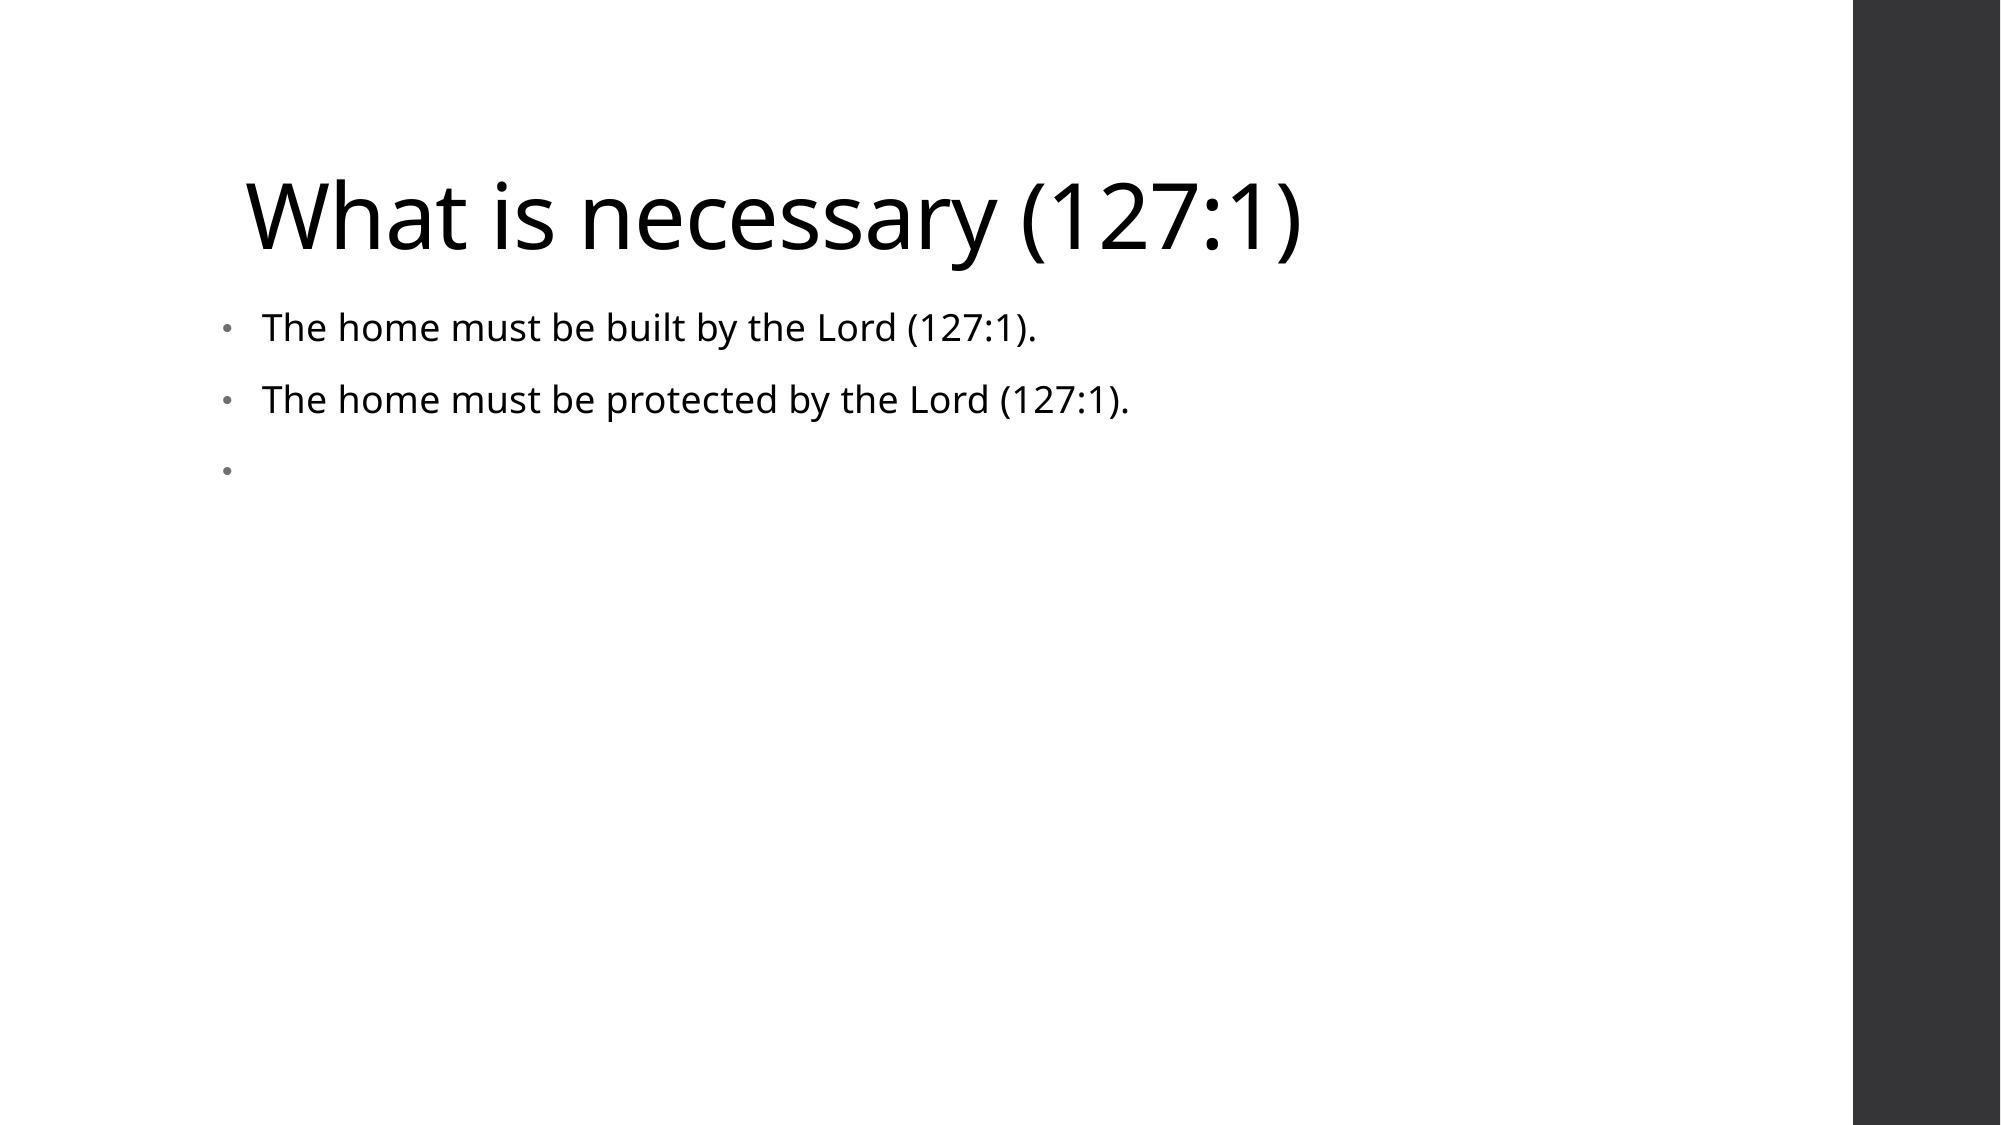

# What is necessary (127:1)
 The home must be built by the Lord (127:1).
 The home must be protected by the Lord (127:1).